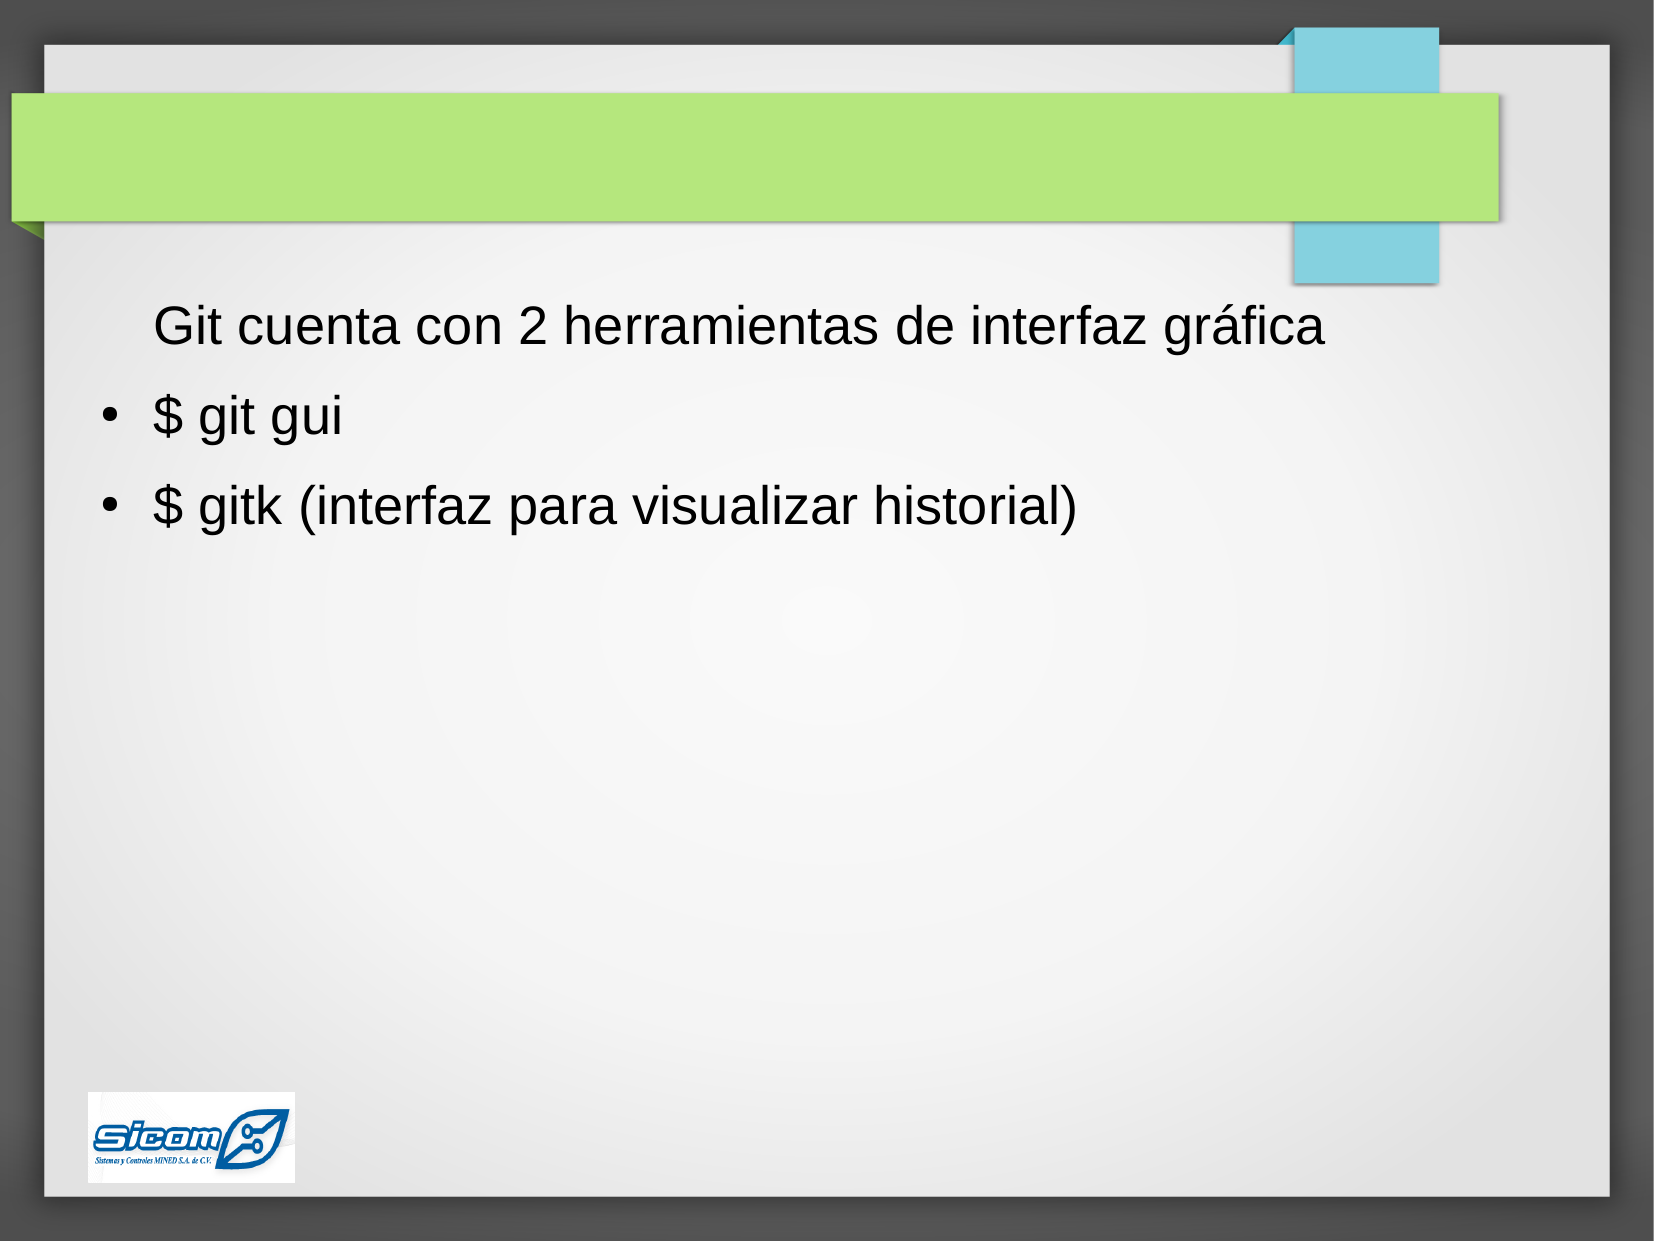

#
Git cuenta con 2 herramientas de interfaz gráfica
$ git gui
$ gitk (interfaz para visualizar historial)